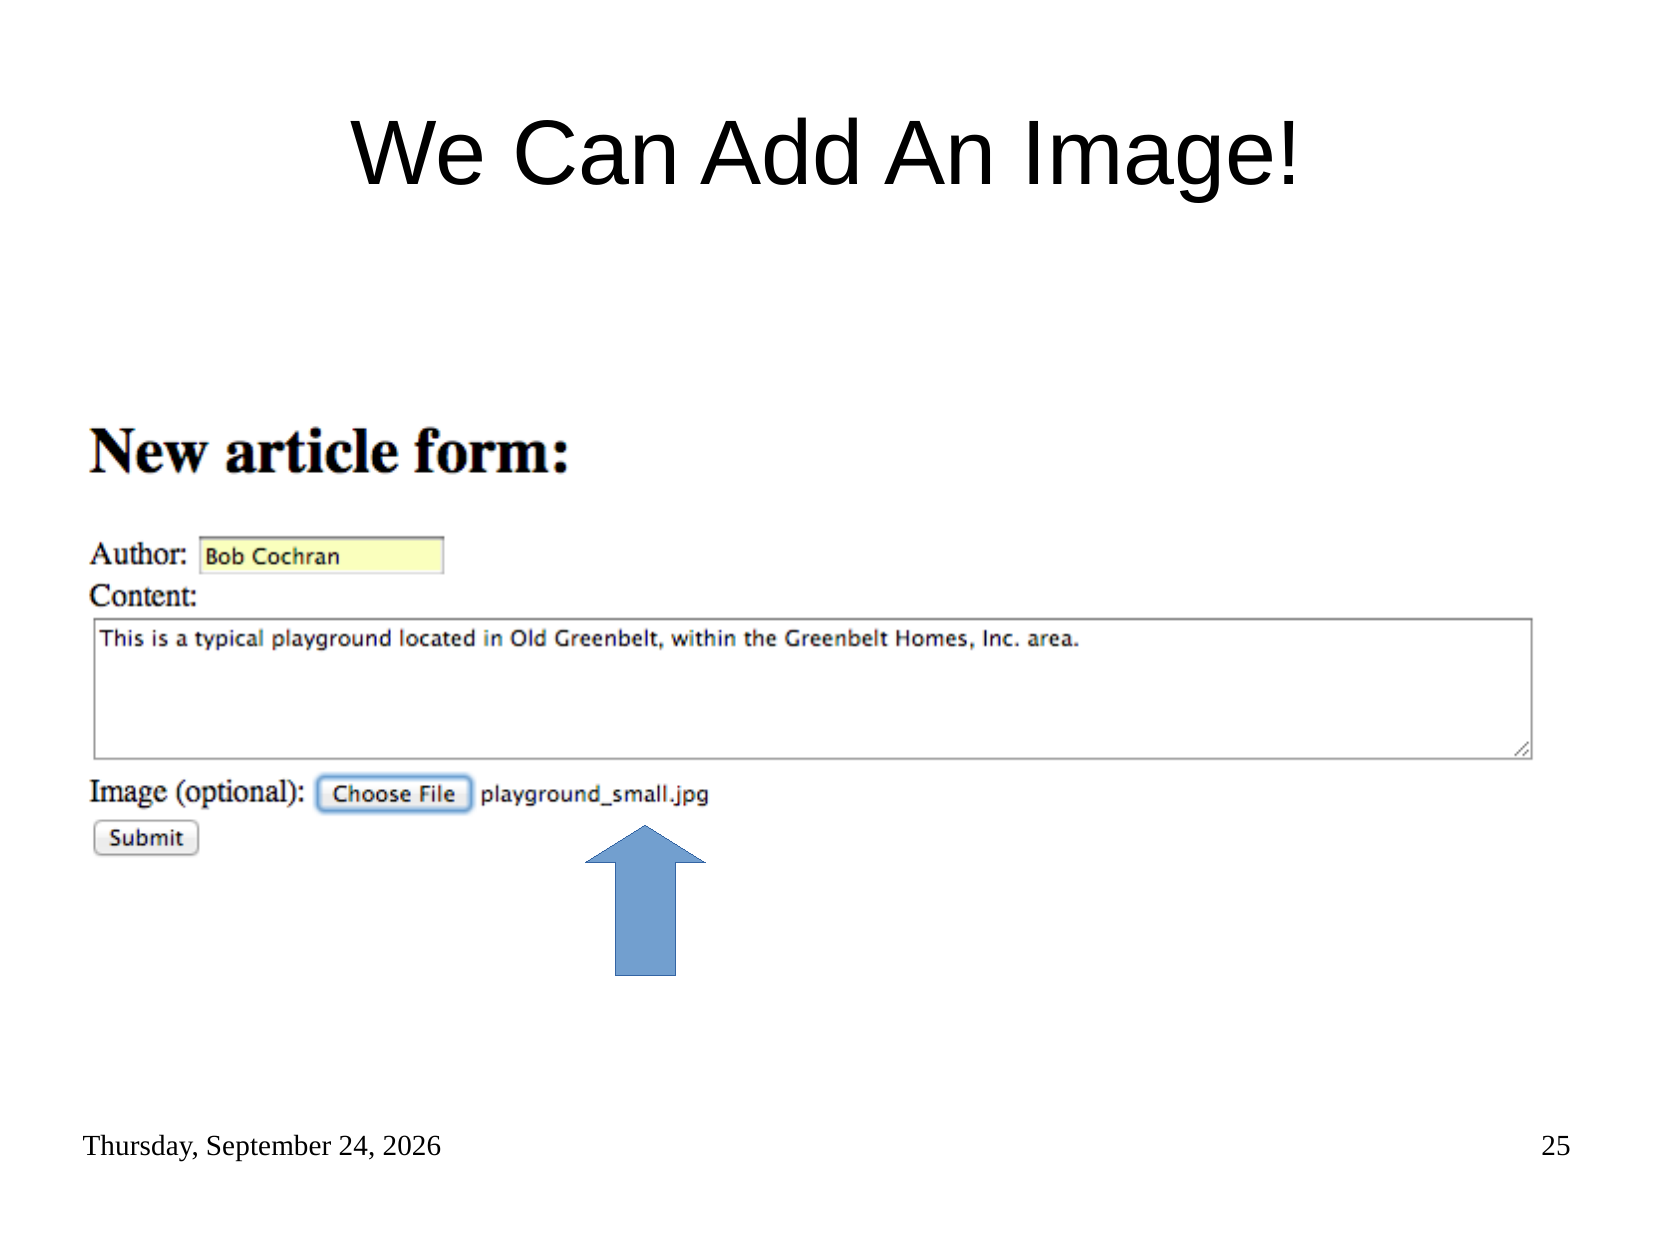

# We Can Add An Image!
25